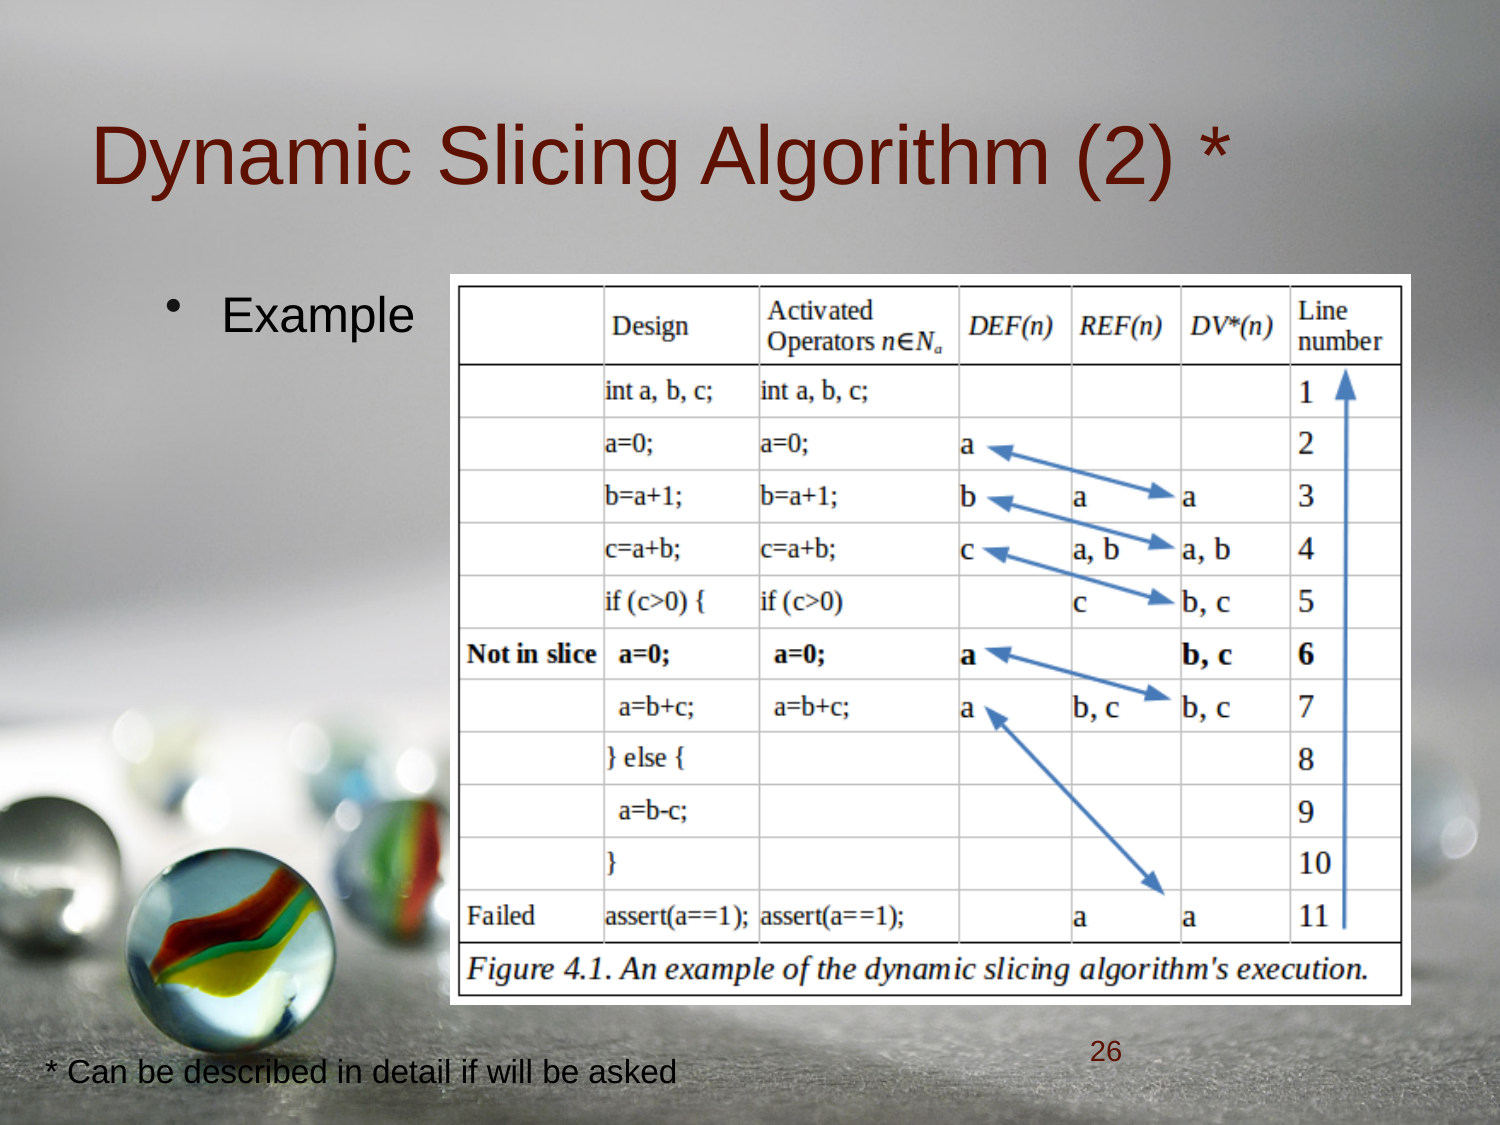

# Dynamic Slicing Algorithm (2) *
Example
Tallinn, 01.01.2016
26
* Can be described in detail if will be asked